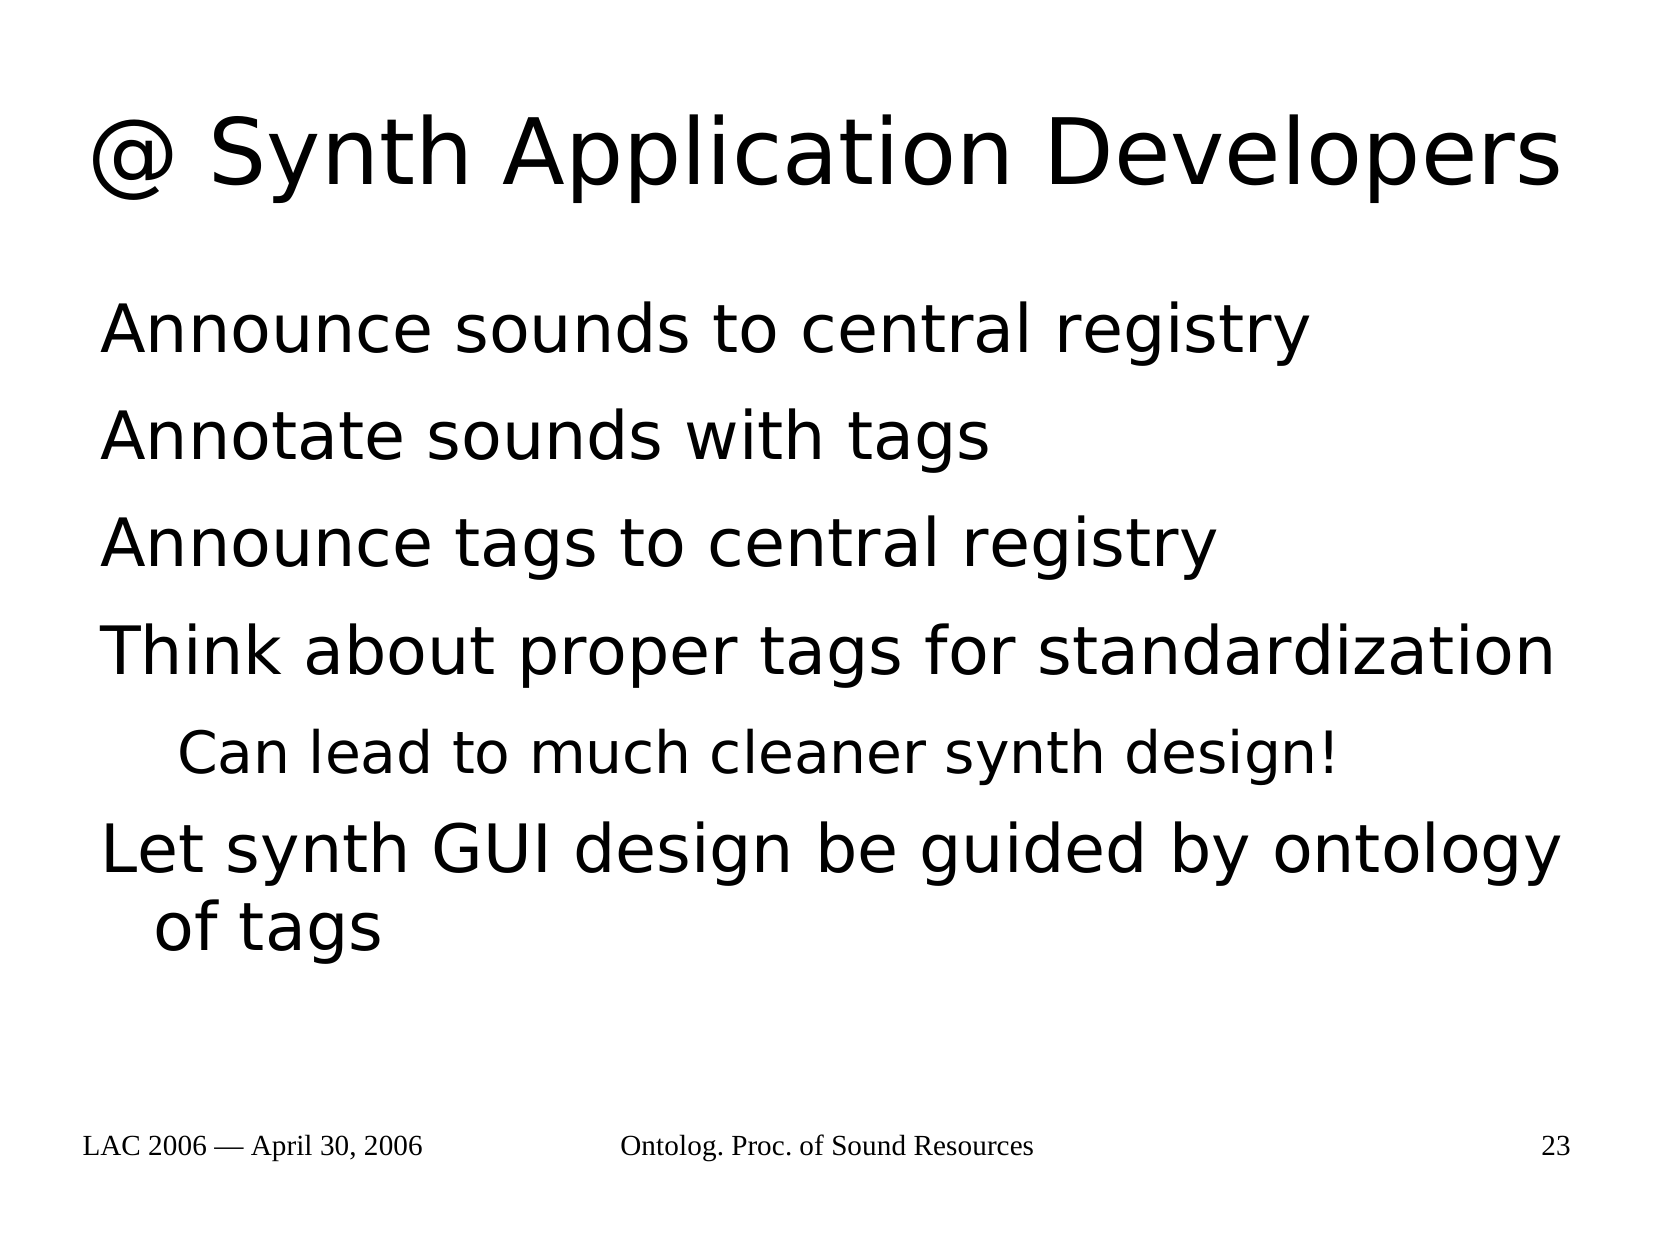

# @ Synth Application Developers
Announce sounds to central registry
Annotate sounds with tags
Announce tags to central registry
Think about proper tags for standardization
Can lead to much cleaner synth design!
Let synth GUI design be guided by ontology of tags
LAC 2006 — April 30, 2006
Ontolog. Proc. of Sound Resources
23